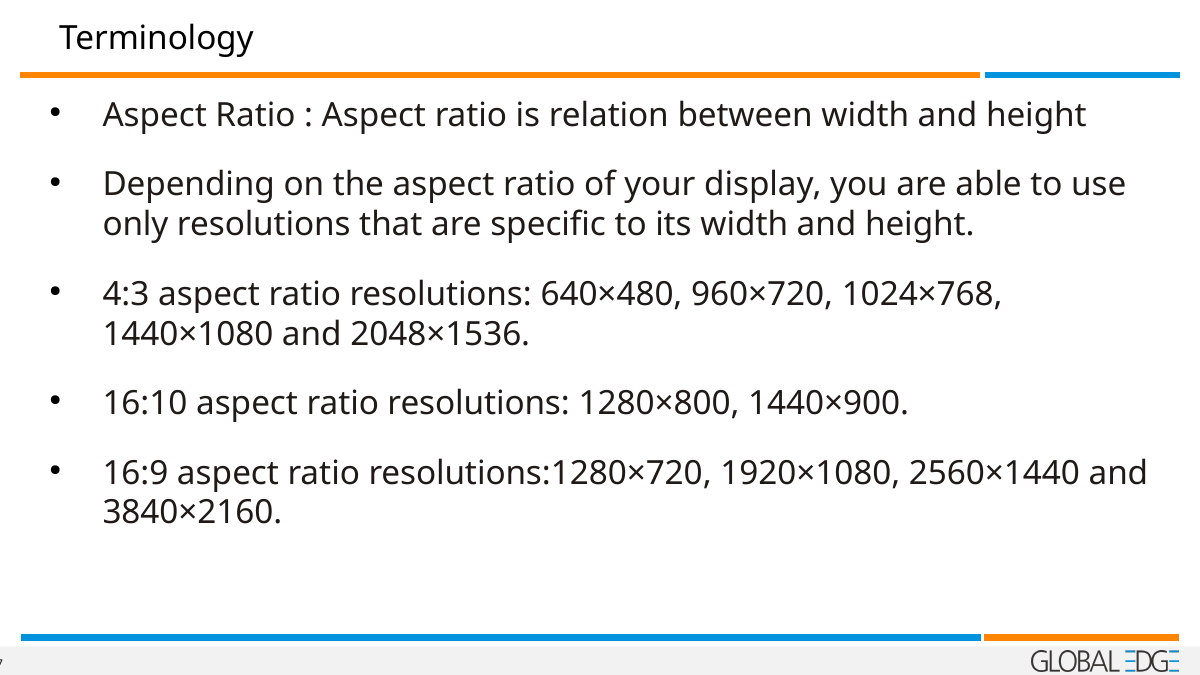

# Terminology
Aspect Ratio : Aspect ratio is relation between width and height
Depending on the aspect ratio of your display, you are able to use only resolutions that are specific to its width and height.
4:3 aspect ratio resolutions: 640×480, 960×720, 1024×768, 1440×1080 and 2048×1536.
16:10 aspect ratio resolutions: 1280×800, 1440×900.
16:9 aspect ratio resolutions:1280×720, 1920×1080, 2560×1440 and 3840×2160.